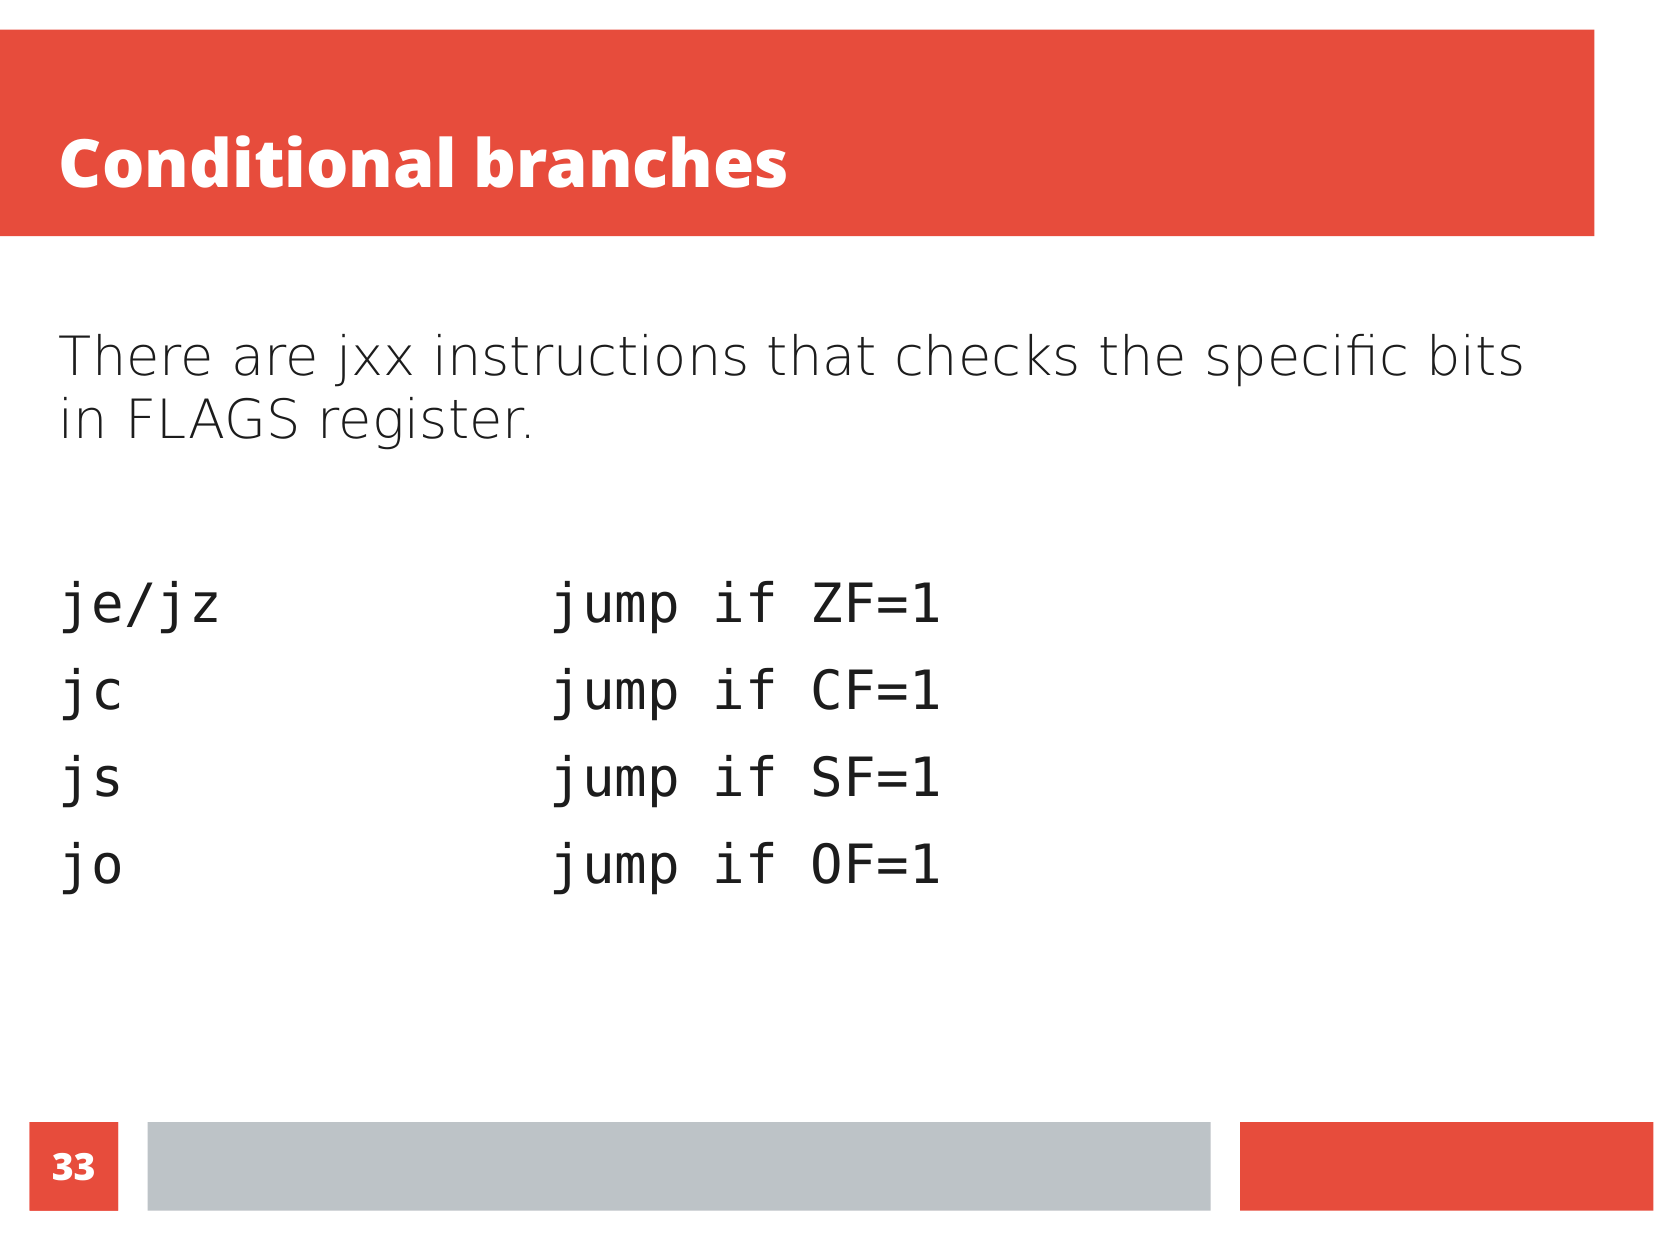

# Conditional branches
There are jxx instructions that checks the specific bits in FLAGS register.
je/jz jump if ZF=1
jc jump if CF=1
js jump if SF=1
jo jump if OF=1
33